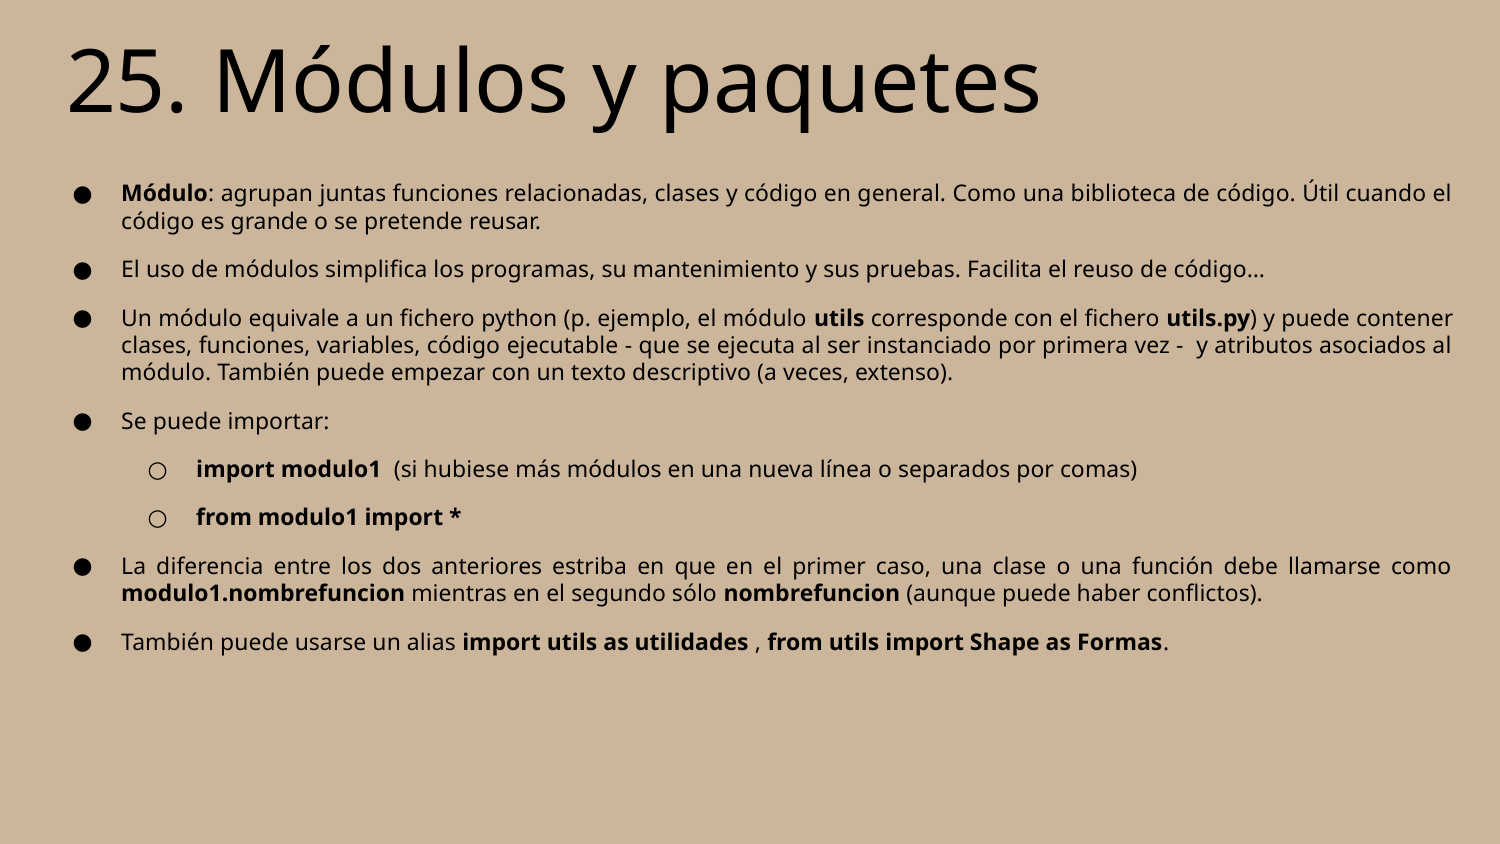

# 25. Módulos y paquetes
Módulo: agrupan juntas funciones relacionadas, clases y código en general. Como una biblioteca de código. Útil cuando el código es grande o se pretende reusar.
El uso de módulos simplifica los programas, su mantenimiento y sus pruebas. Facilita el reuso de código…
Un módulo equivale a un fichero python (p. ejemplo, el módulo utils corresponde con el fichero utils.py) y puede contener clases, funciones, variables, código ejecutable - que se ejecuta al ser instanciado por primera vez - y atributos asociados al módulo. También puede empezar con un texto descriptivo (a veces, extenso).
Se puede importar:
import modulo1 (si hubiese más módulos en una nueva línea o separados por comas)
from modulo1 import *
La diferencia entre los dos anteriores estriba en que en el primer caso, una clase o una función debe llamarse como modulo1.nombrefuncion mientras en el segundo sólo nombrefuncion (aunque puede haber conflictos).
También puede usarse un alias import utils as utilidades , from utils import Shape as Formas.